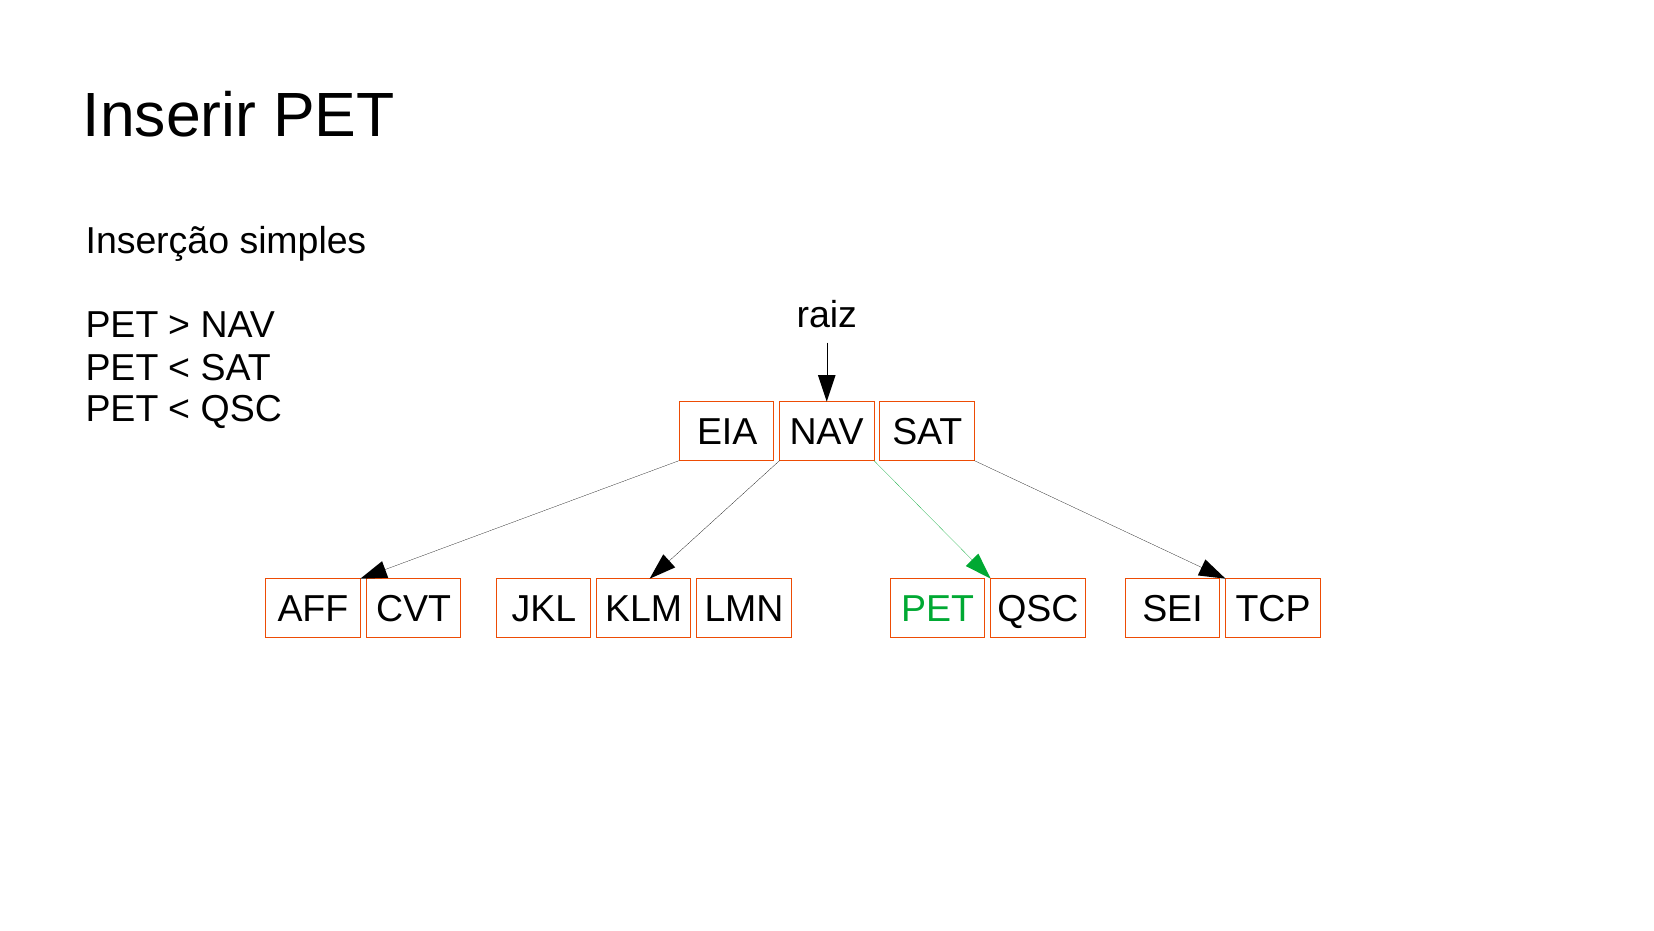

# Inserir PET
Inserção simples
PET > NAV
PET < SAT
PET < QSC
raiz
 EIA
NAV
 SAT
AFF
 CVT
 JKL
 KLM
LMN
 PET
QSC
 SEI
 TCP